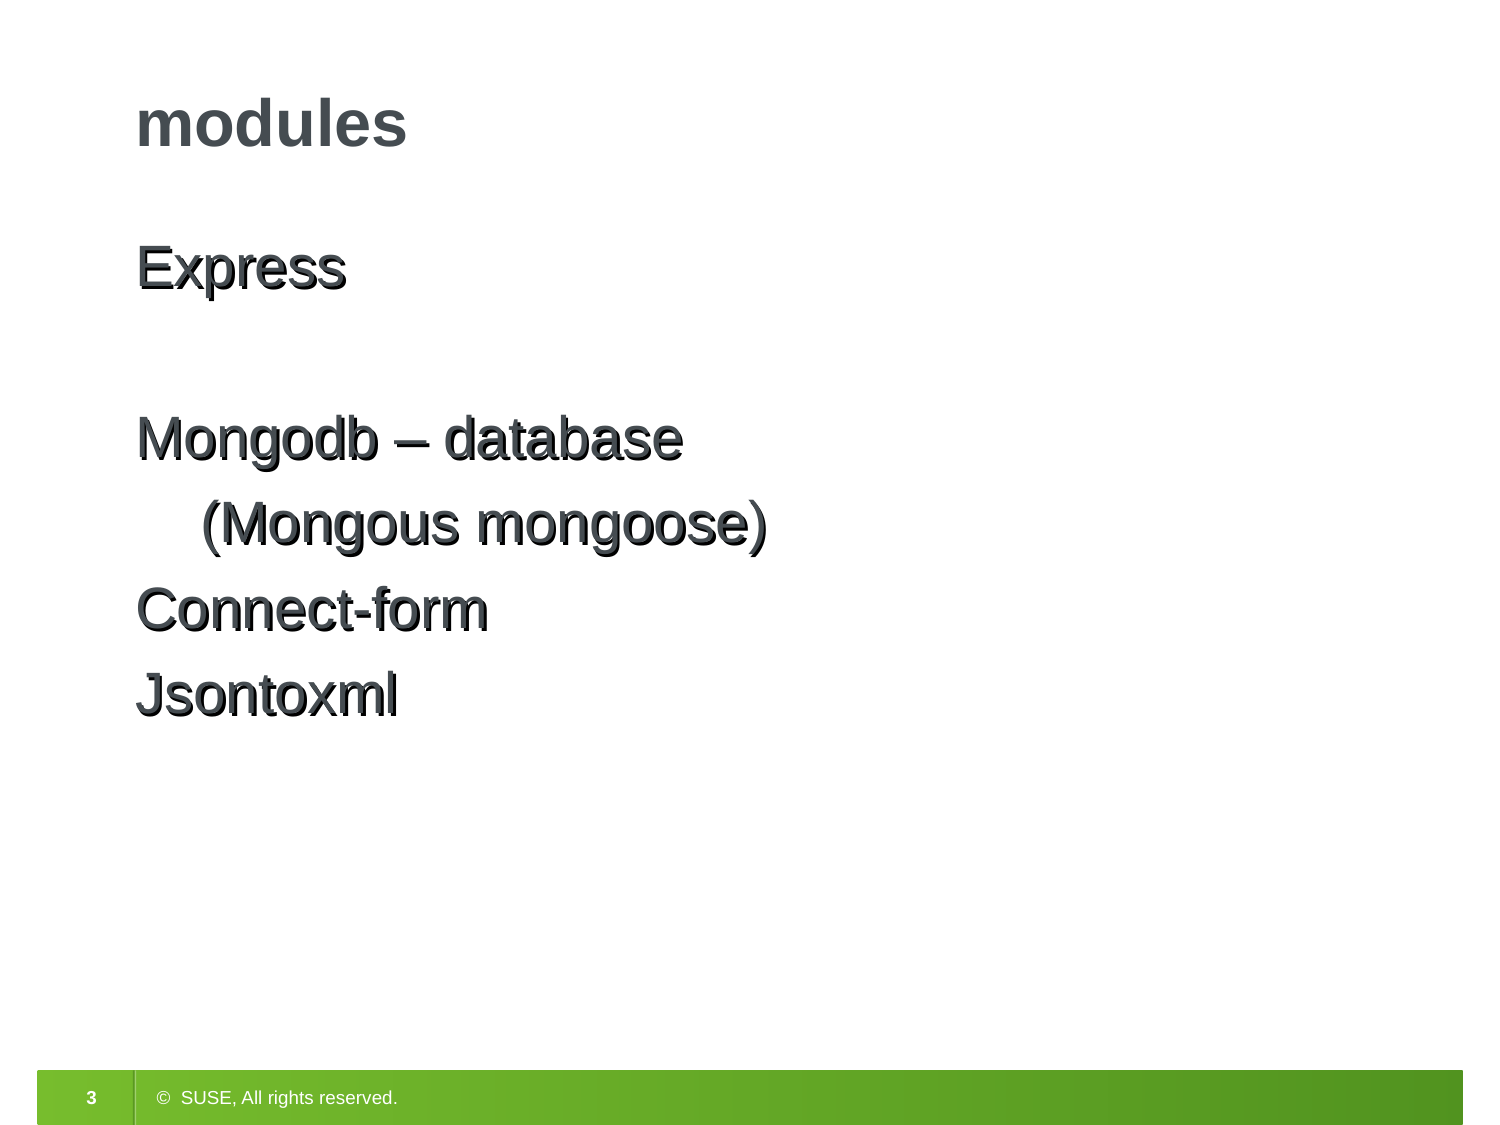

# modules
Express
Mongodb – database
 (Mongous mongoose)
Connect-form
Jsontoxml